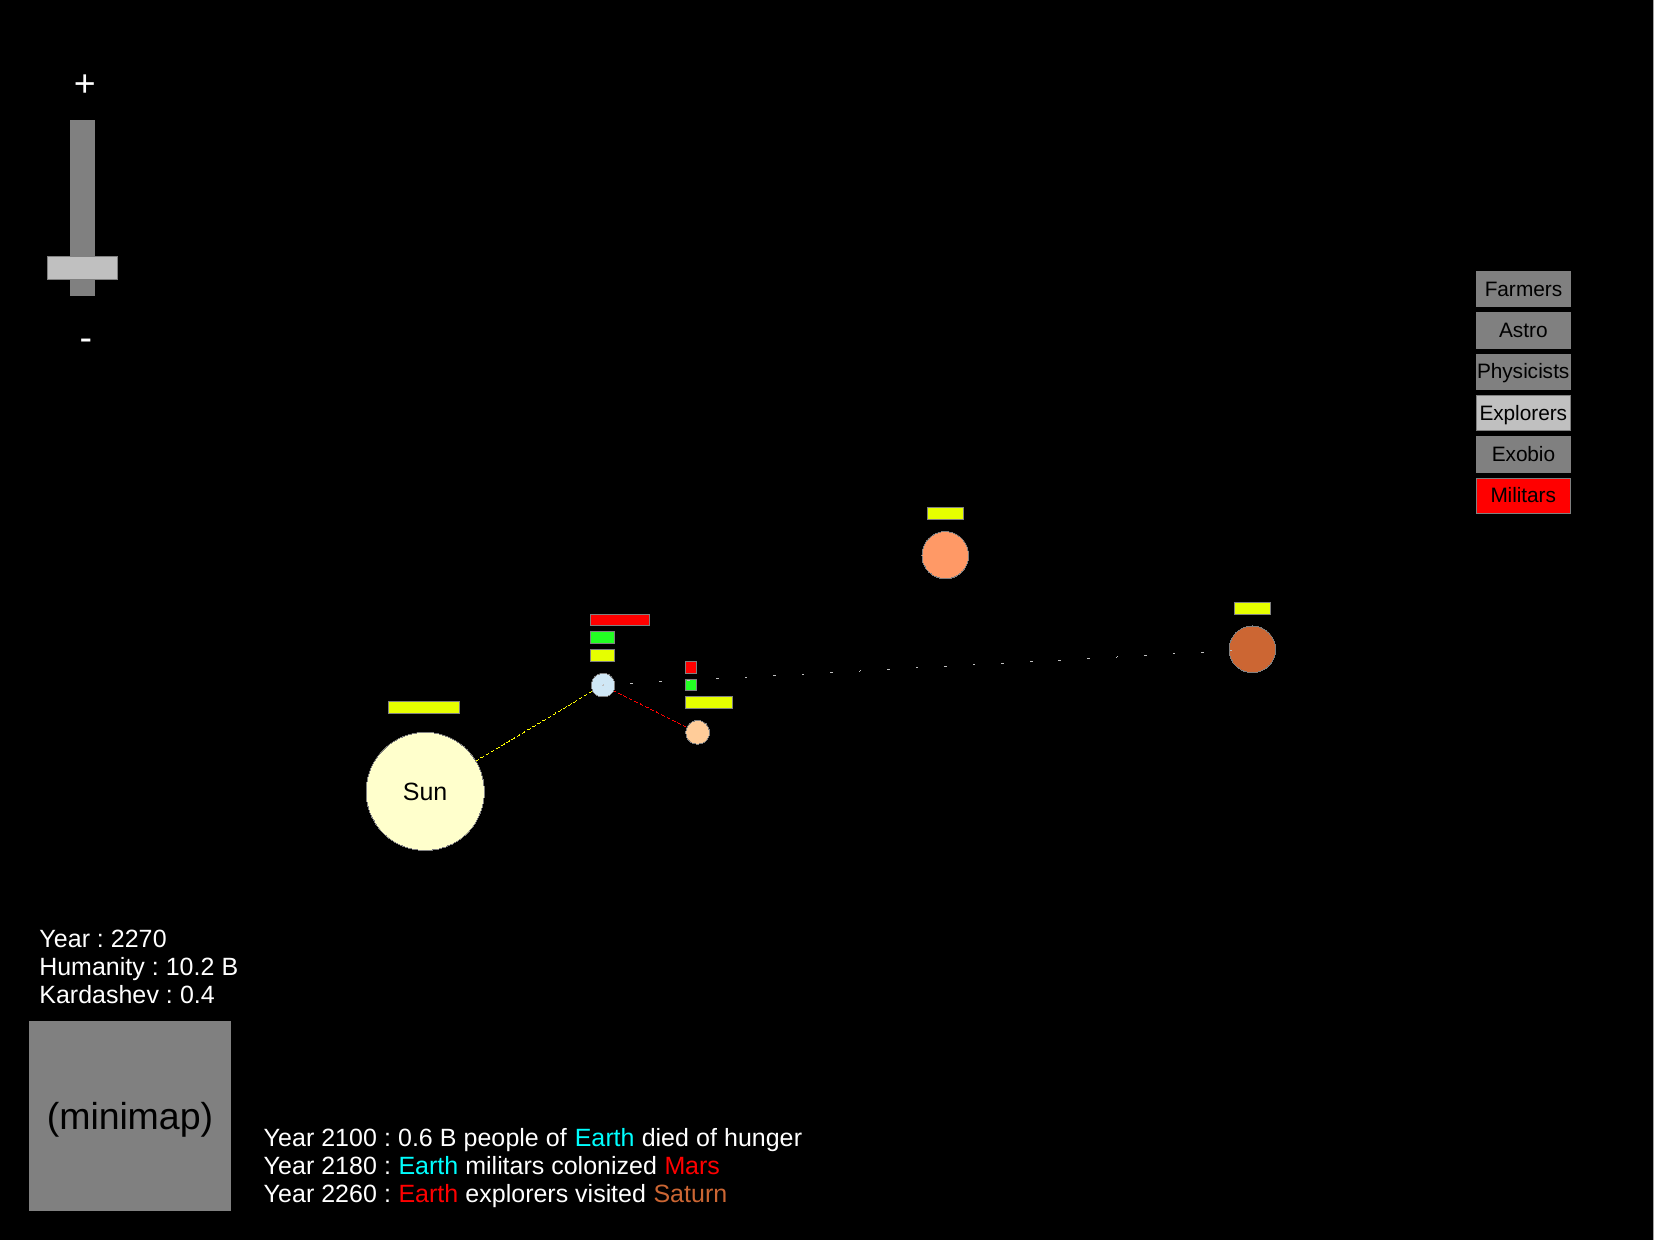

+
Farmers
-
Astro
Physicists
Explorers
Exobio
Militars
Jupiter
Saturn
Earth
Mars
Sun
Year : 2270
Humanity : 10.2 B
Kardashev : 0.4
(minimap)
Year 2100 : 0.6 B people of Earth died of hunger
Year 2180 : Earth militars colonized Mars
Year 2260 : Earth explorers visited Saturn